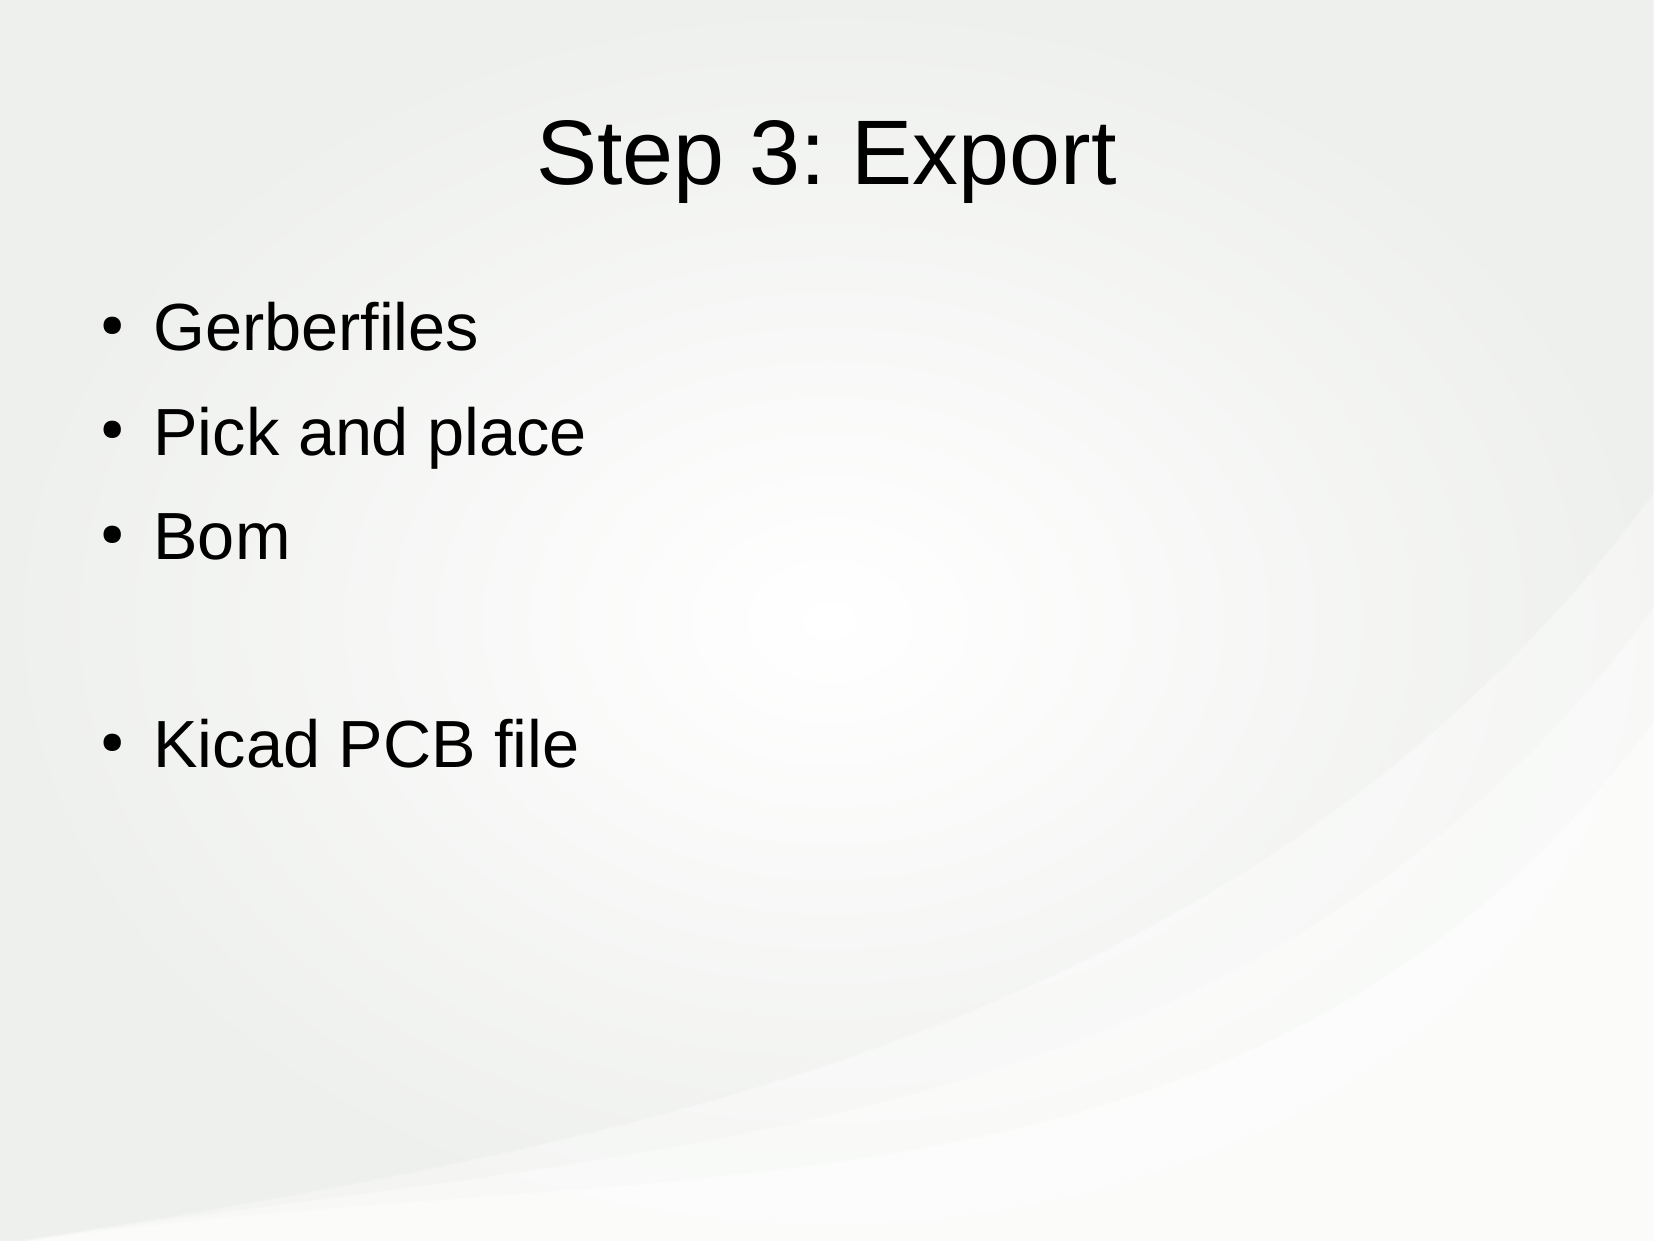

# Step 3: Export
Gerberfiles
Pick and place
Bom
Kicad PCB file